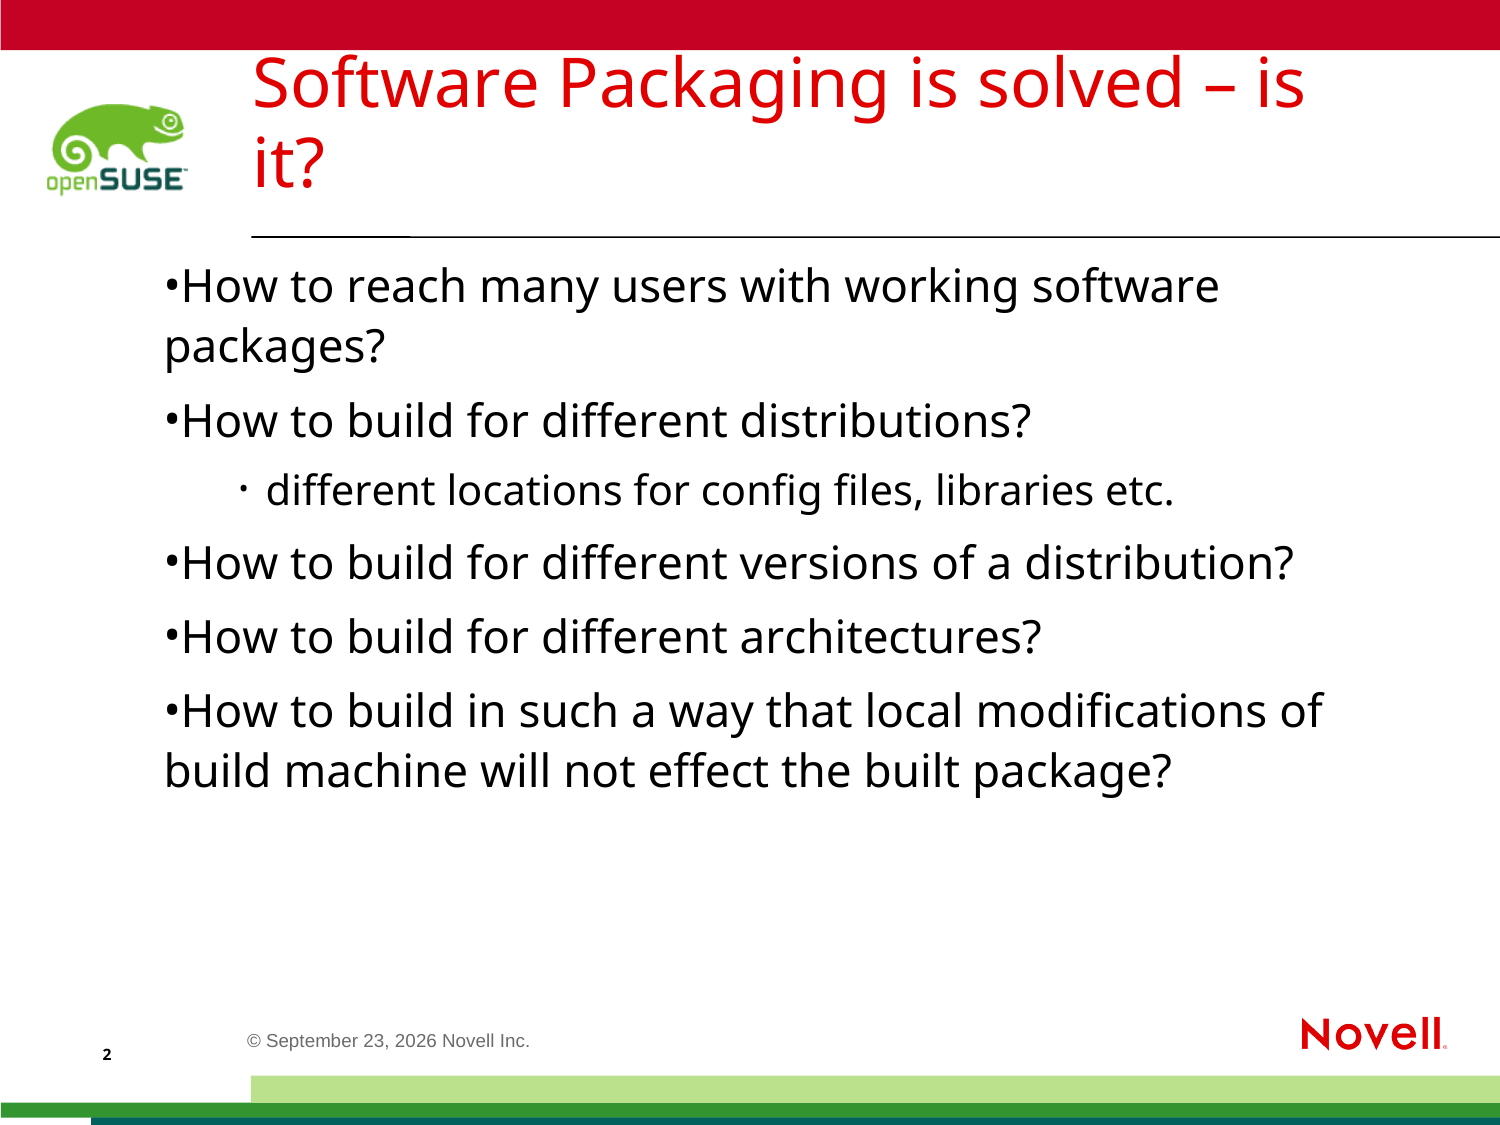

# Software Packaging is solved – is it?
How to reach many users with working software packages?
How to build for different distributions?
different locations for config files, libraries etc.
How to build for different versions of a distribution?
How to build for different architectures?
How to build in such a way that local modifications of build machine will not effect the built package?